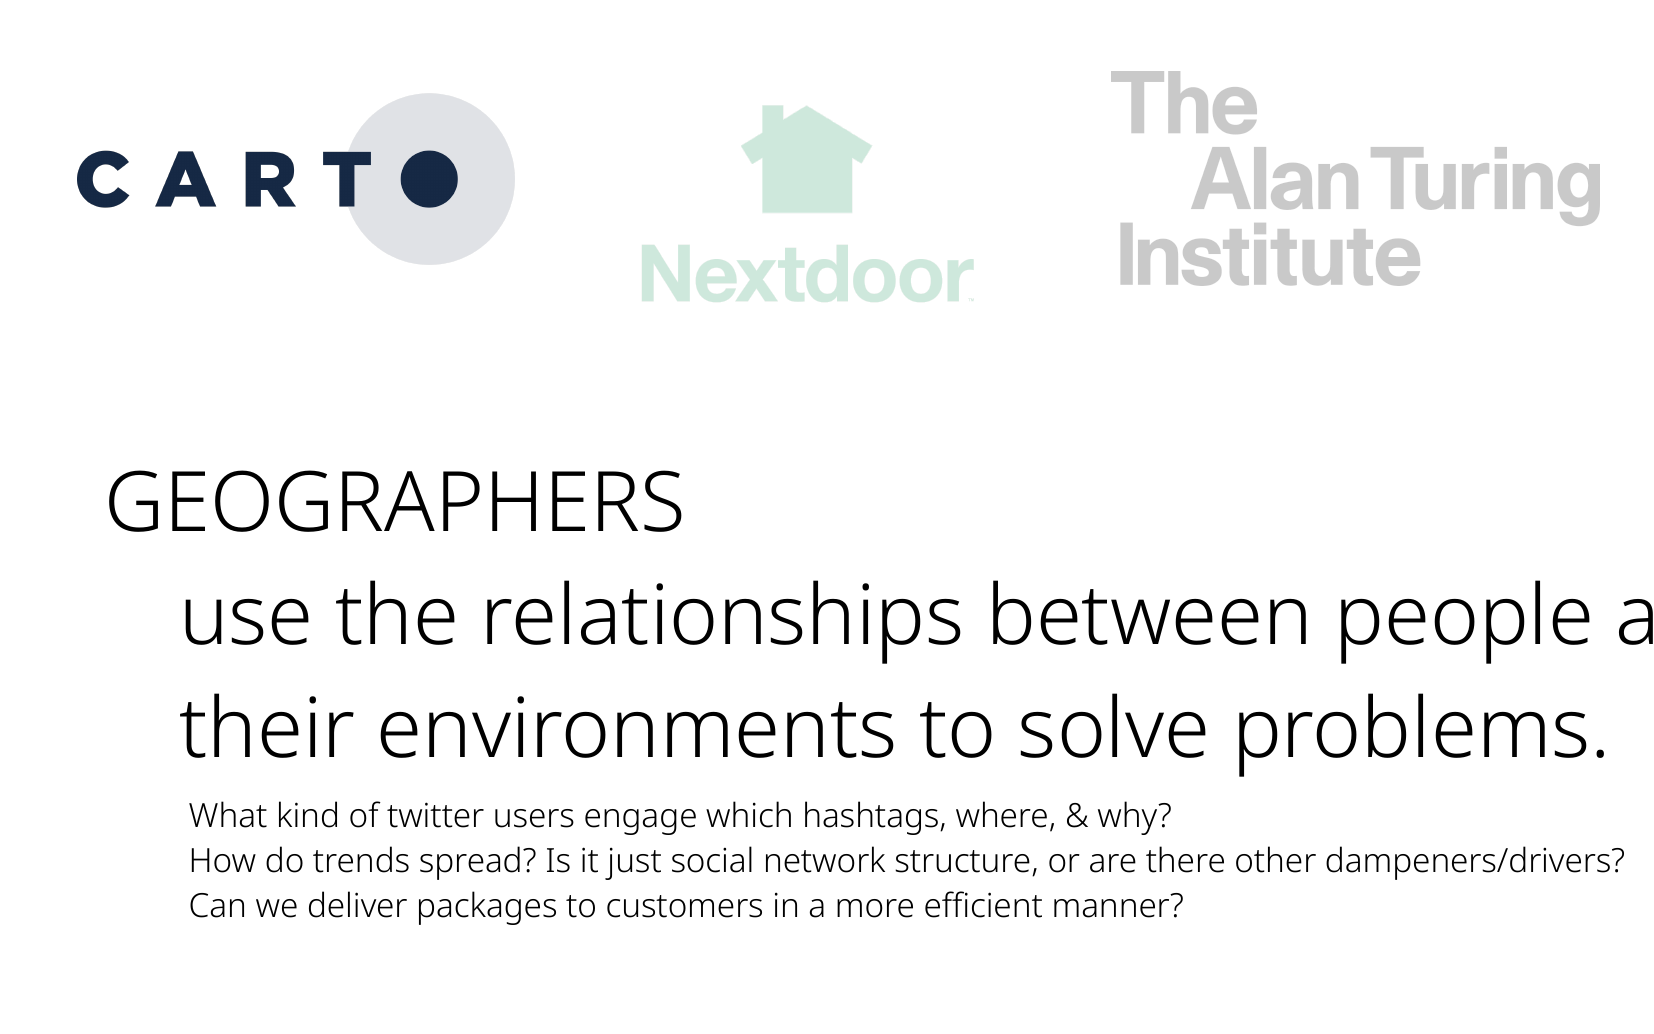

GEOGRAPHERS
	use the relationships between people and
	their environments to solve problems.
What kind of twitter users engage which hashtags, where, & why?
How do trends spread? Is it just social network structure, or are there other dampeners/drivers?
Can we deliver packages to customers in a more efficient manner?